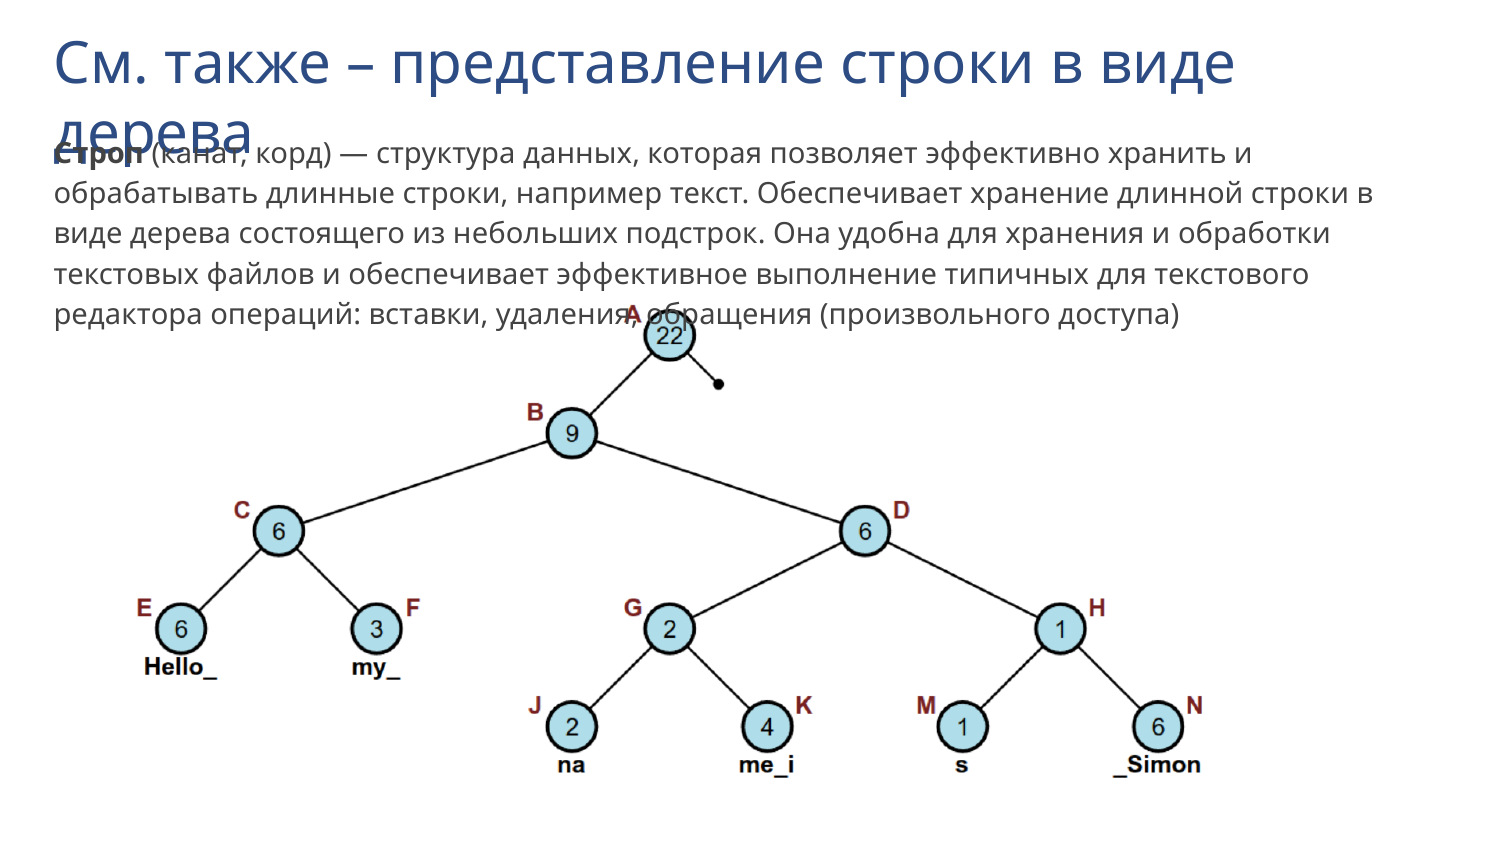

# См. также – представление строки в виде дерева
Строп (канат, корд) — структура данных, которая позволяет эффективно хранить и обрабатывать длинные строки, например текст. Обеспечивает хранение длинной строки в виде дерева состоящего из небольших подстрок. Она удобна для хранения и обработки текстовых файлов и обеспечивает эффективное выполнение типичных для текстового редактора операций: вставки, удаления, обращения (произвольного доступа)